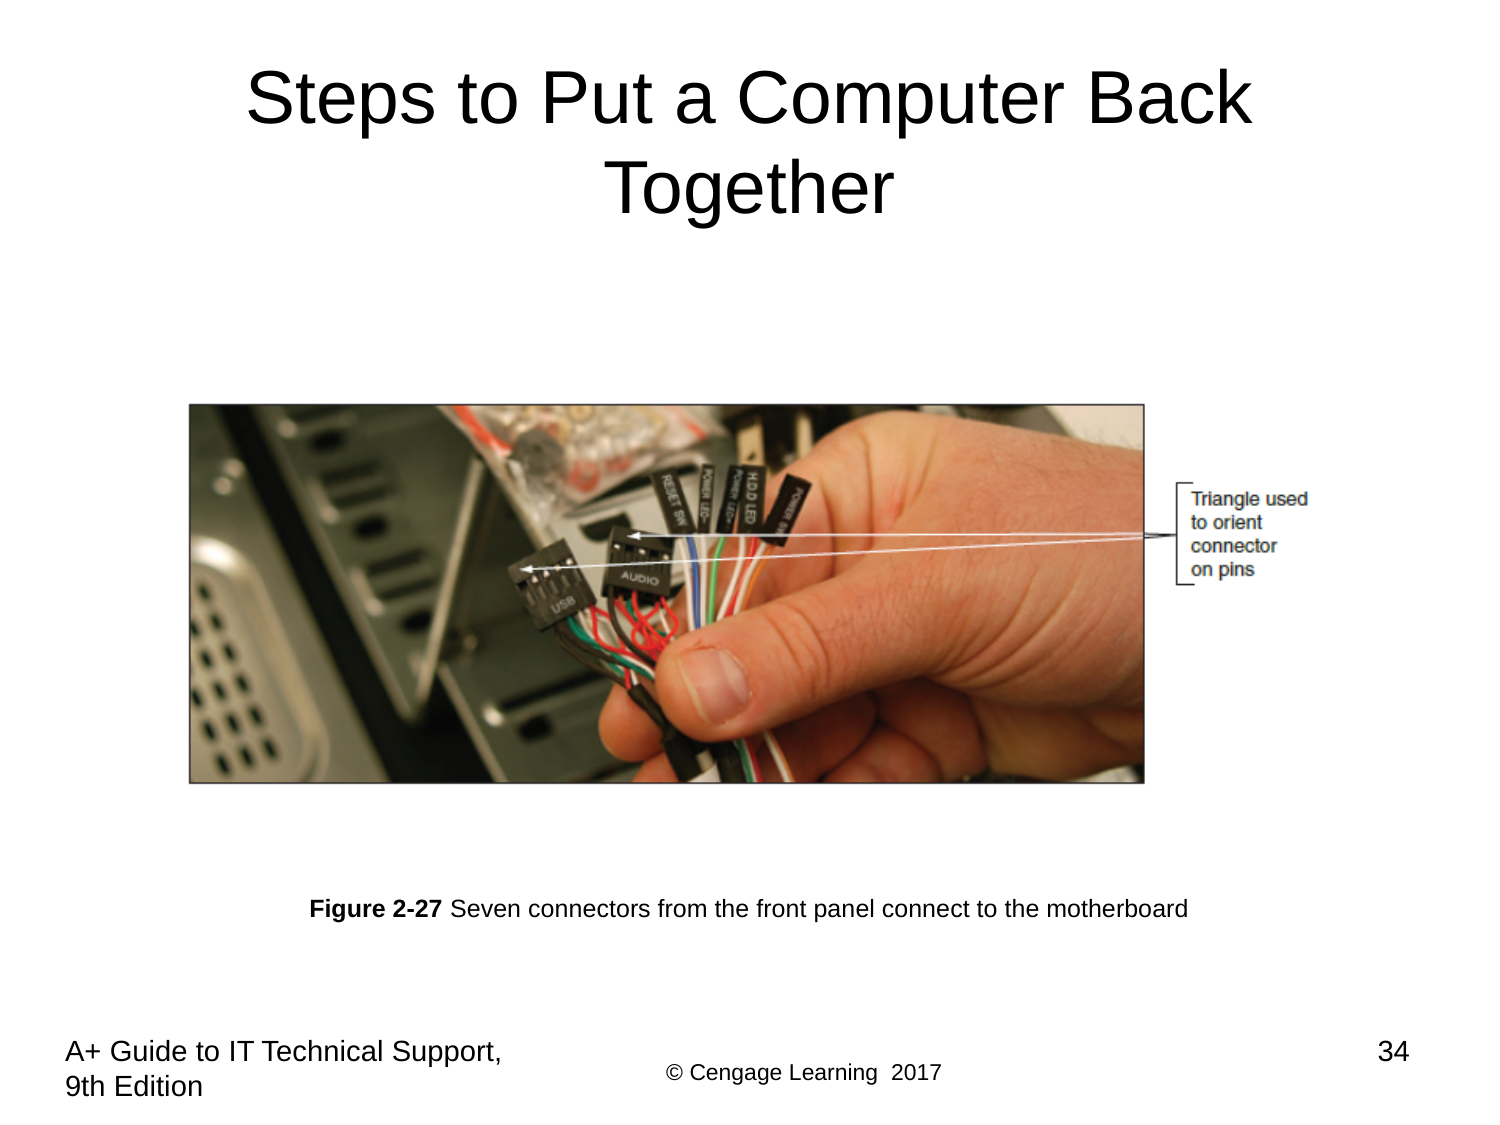

# Steps to Put a Computer Back Together
Figure 2-27 Seven connectors from the front panel connect to the motherboard
A+ Guide to IT Technical Support, 9th Edition